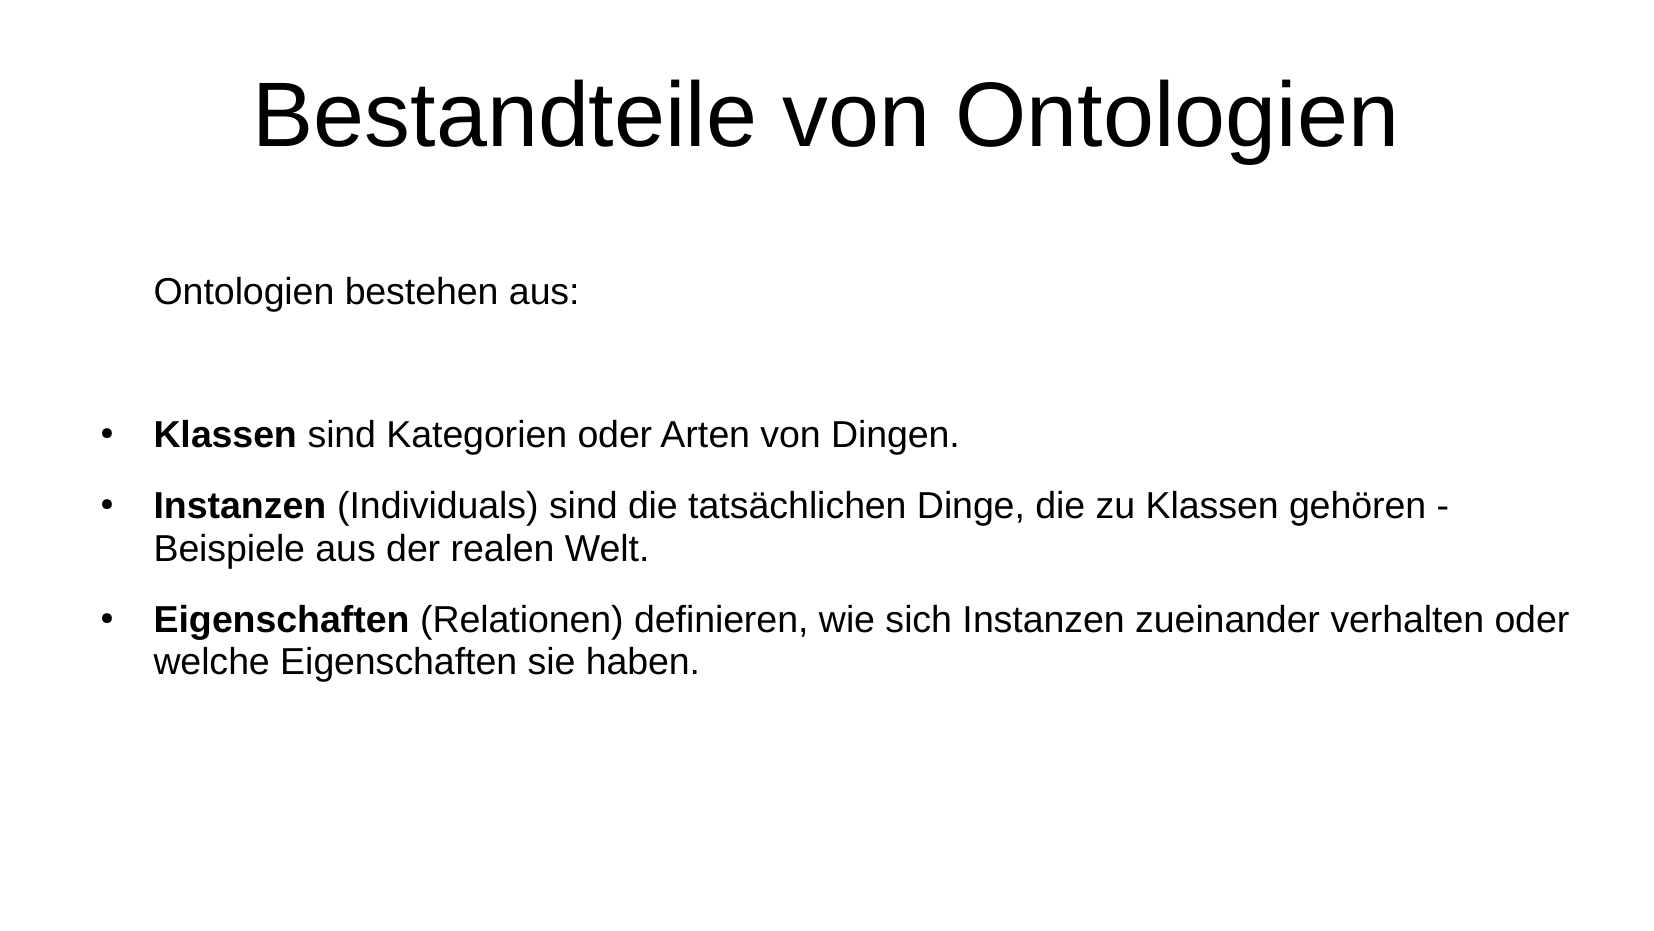

# Bestandteile von Ontologien
Ontologien bestehen aus:
Klassen sind Kategorien oder Arten von Dingen.
Instanzen (Individuals) sind die tatsächlichen Dinge, die zu Klassen gehören - Beispiele aus der realen Welt.
Eigenschaften (Relationen) definieren, wie sich Instanzen zueinander verhalten oder welche Eigenschaften sie haben.